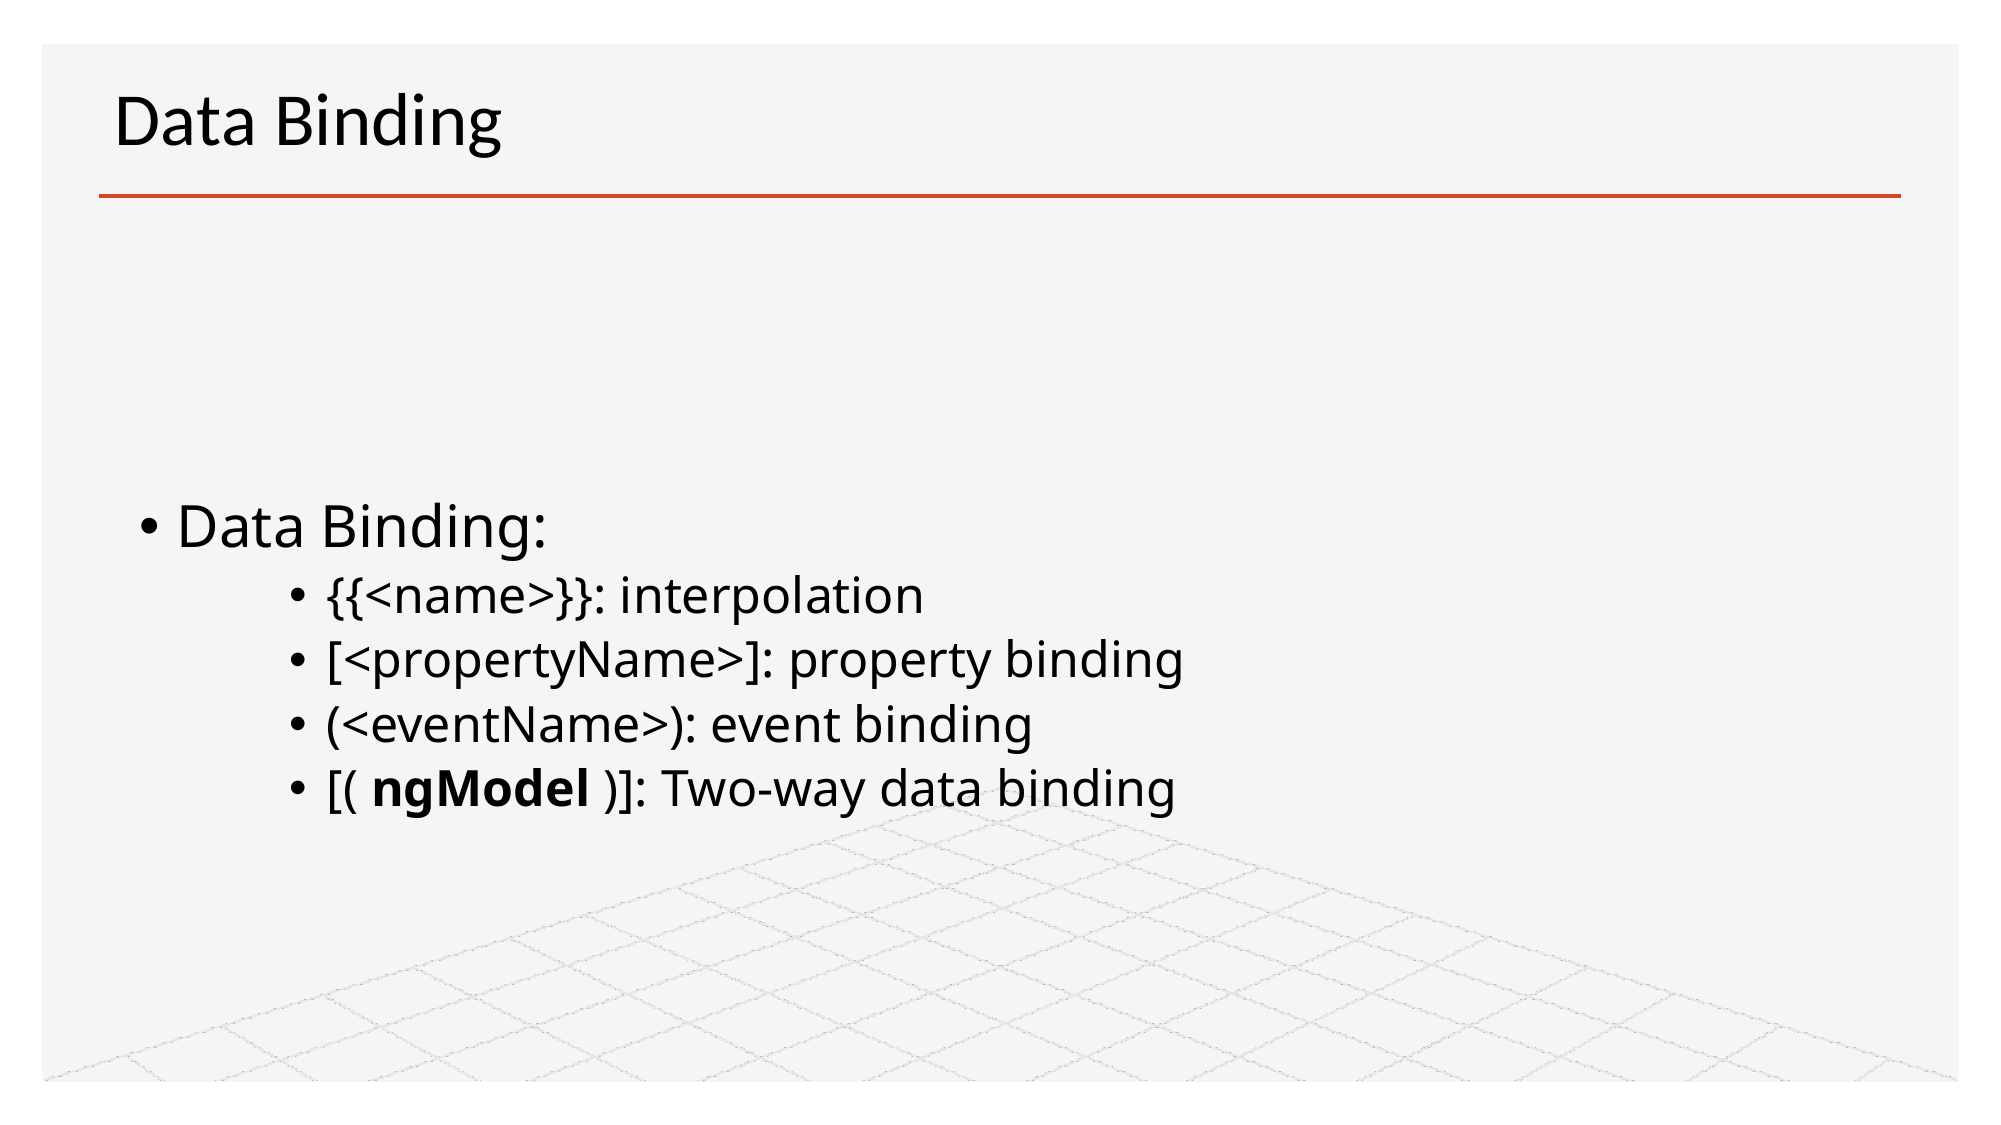

Data Binding
#
Data Binding:
{{<name>}}: interpolation
[<propertyName>]: property binding
(<eventName>): event binding
[( ngModel )]: Two-way data binding